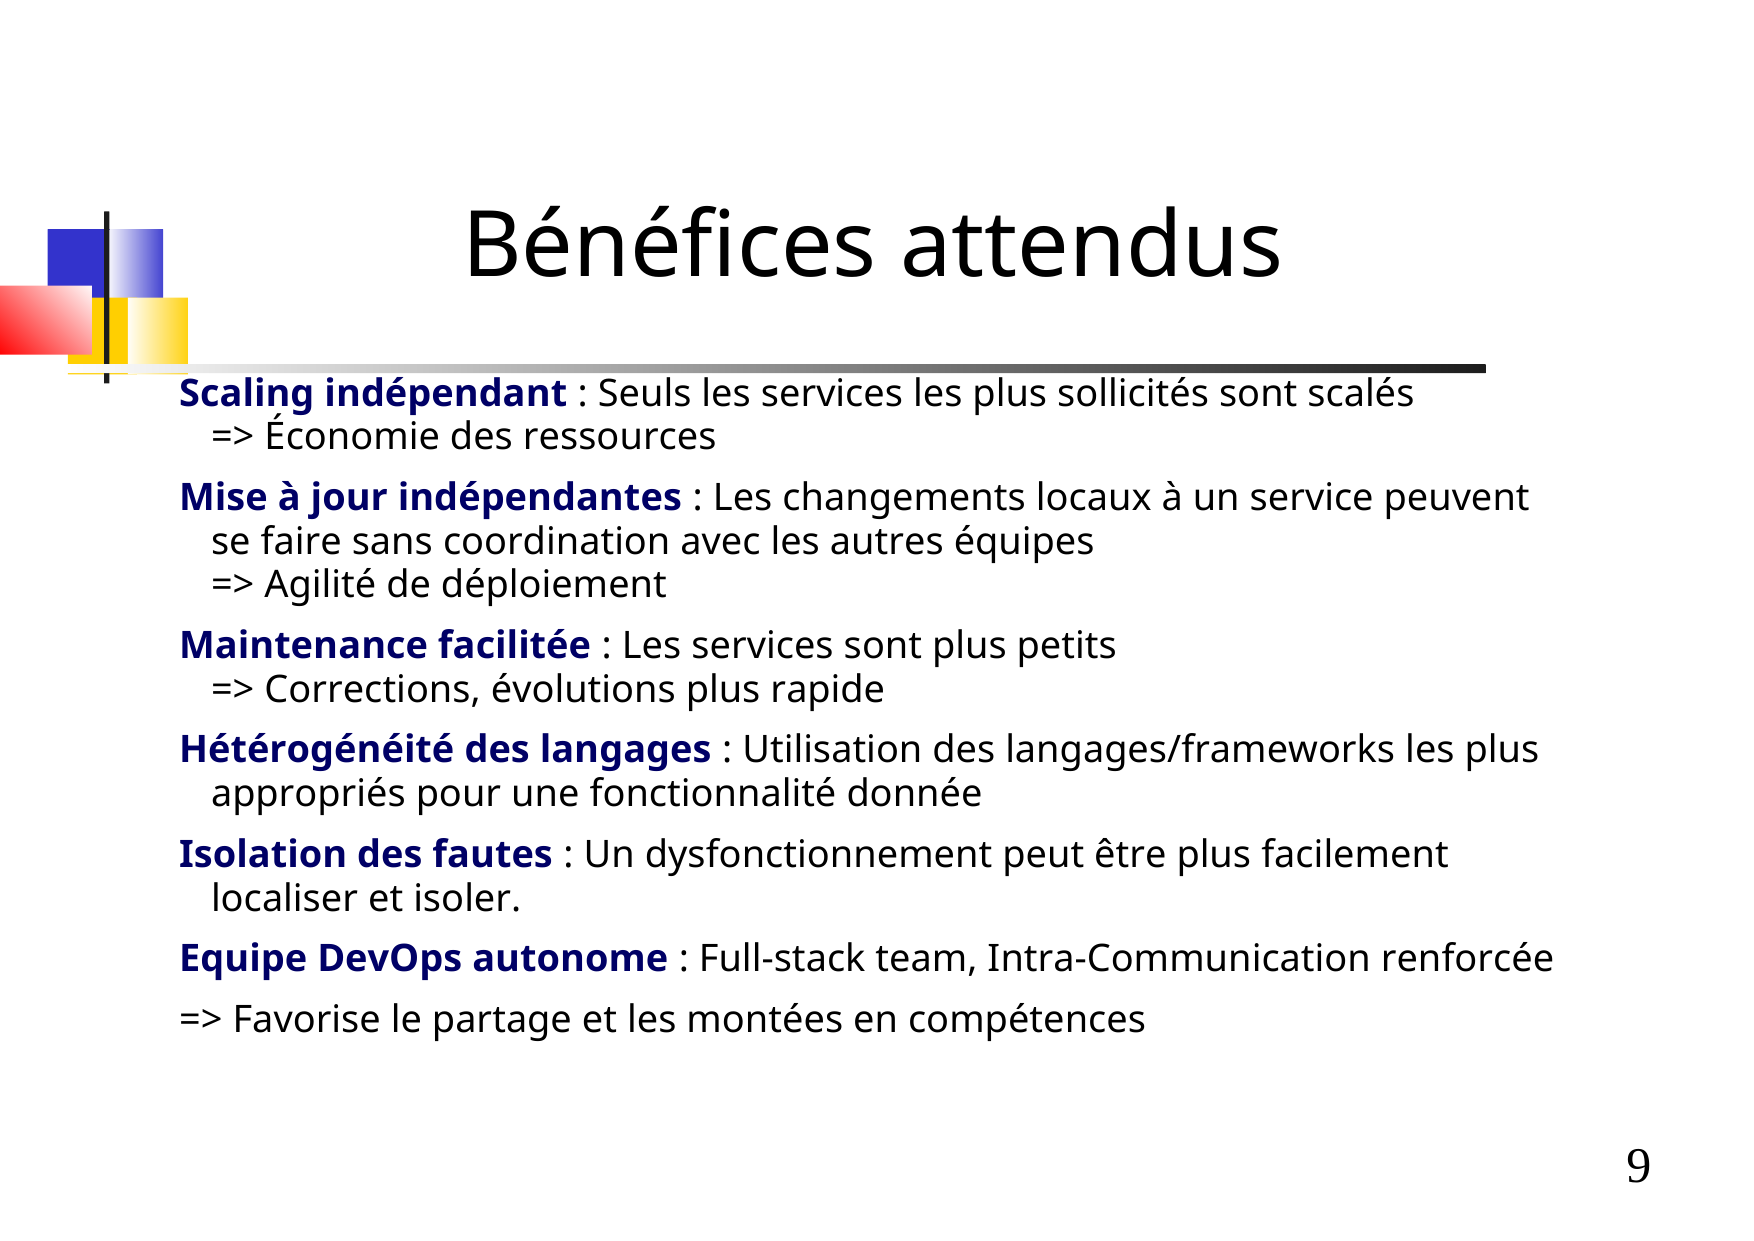

# Bénéfices attendus
Scaling indépendant : Seuls les services les plus sollicités sont scalés
=> Économie des ressources
Mise à jour indépendantes : Les changements locaux à un service peuvent se faire sans coordination avec les autres équipes
=> Agilité de déploiement
Maintenance facilitée : Les services sont plus petits
=> Corrections, évolutions plus rapide
Hétérogénéité des langages : Utilisation des langages/frameworks les plus appropriés pour une fonctionnalité donnée
Isolation des fautes : Un dysfonctionnement peut être plus facilement localiser et isoler.
Equipe DevOps autonome : Full-stack team, Intra-Communication renforcée
=> Favorise le partage et les montées en compétences